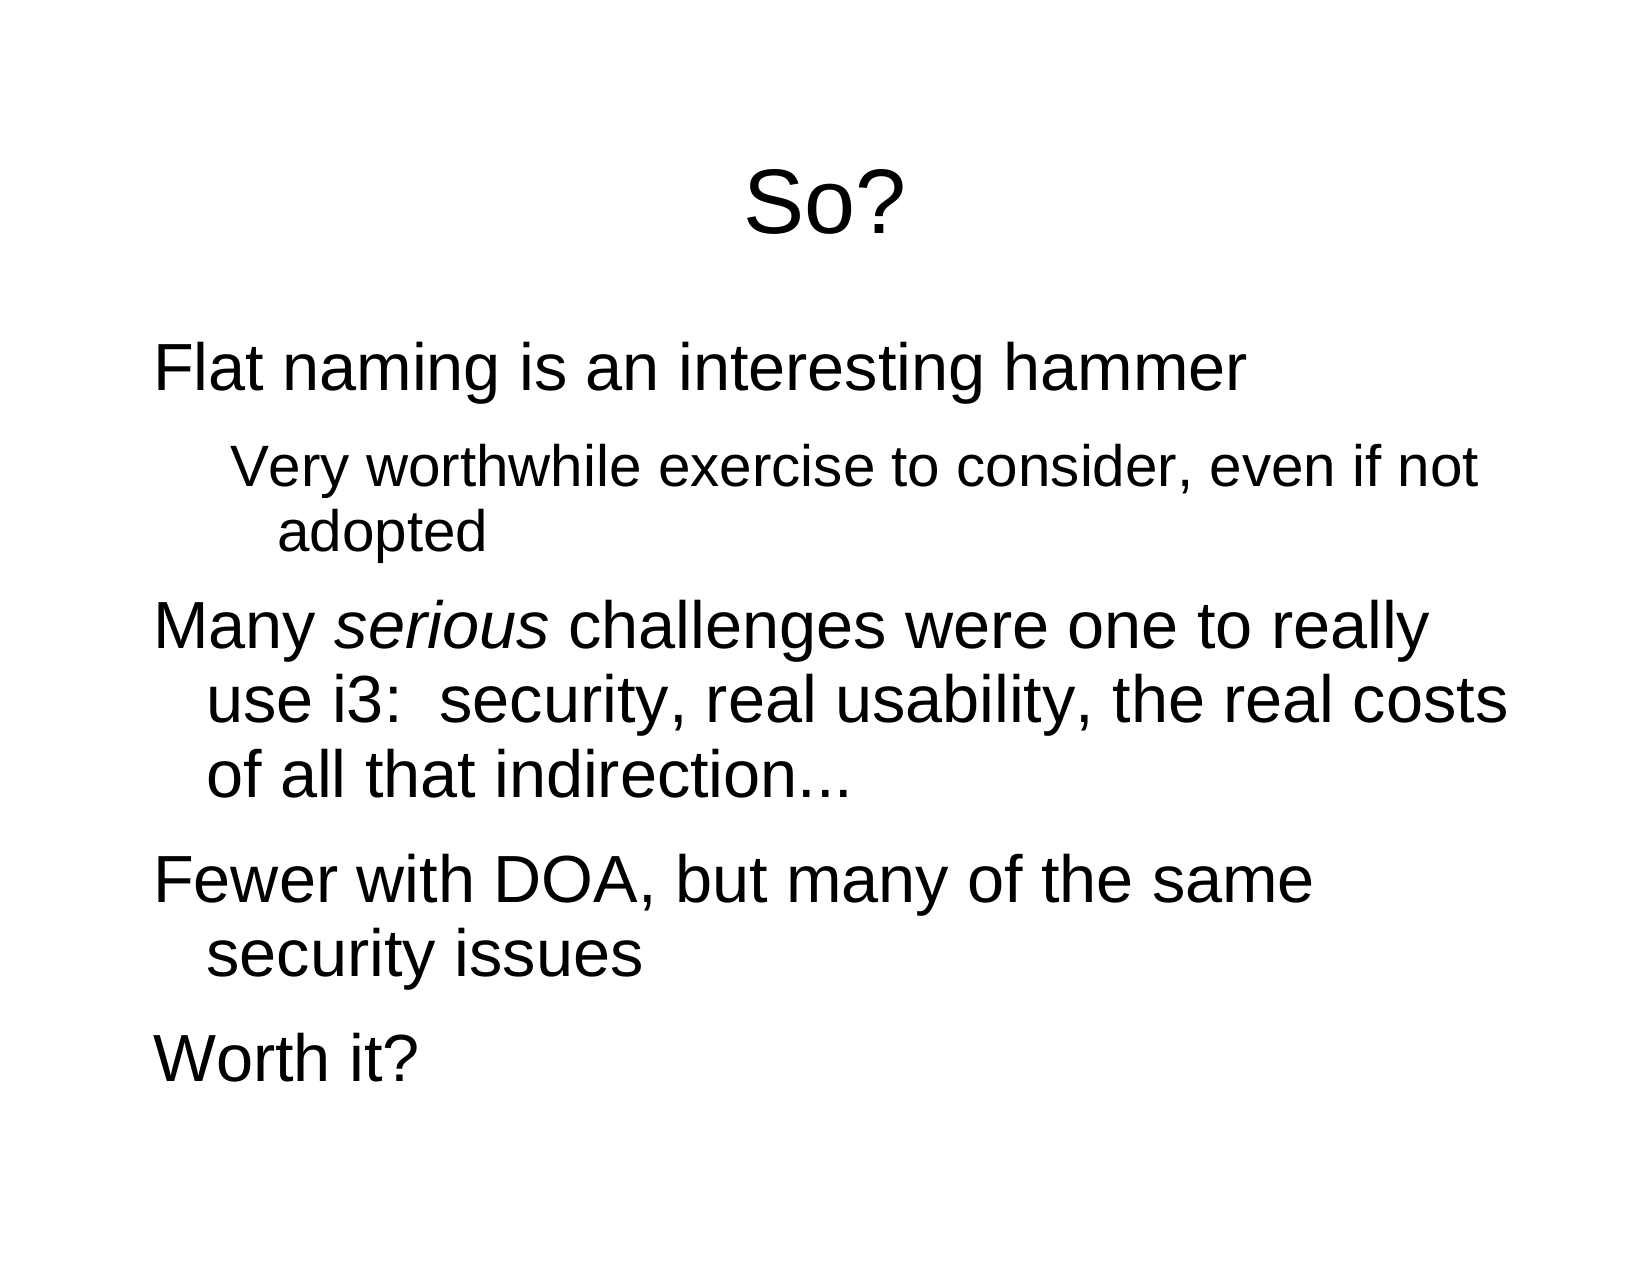

# So?
Flat naming is an interesting hammer
Very worthwhile exercise to consider, even if not adopted
Many serious challenges were one to really use i3: security, real usability, the real costs of all that indirection...
Fewer with DOA, but many of the same security issues
Worth it?